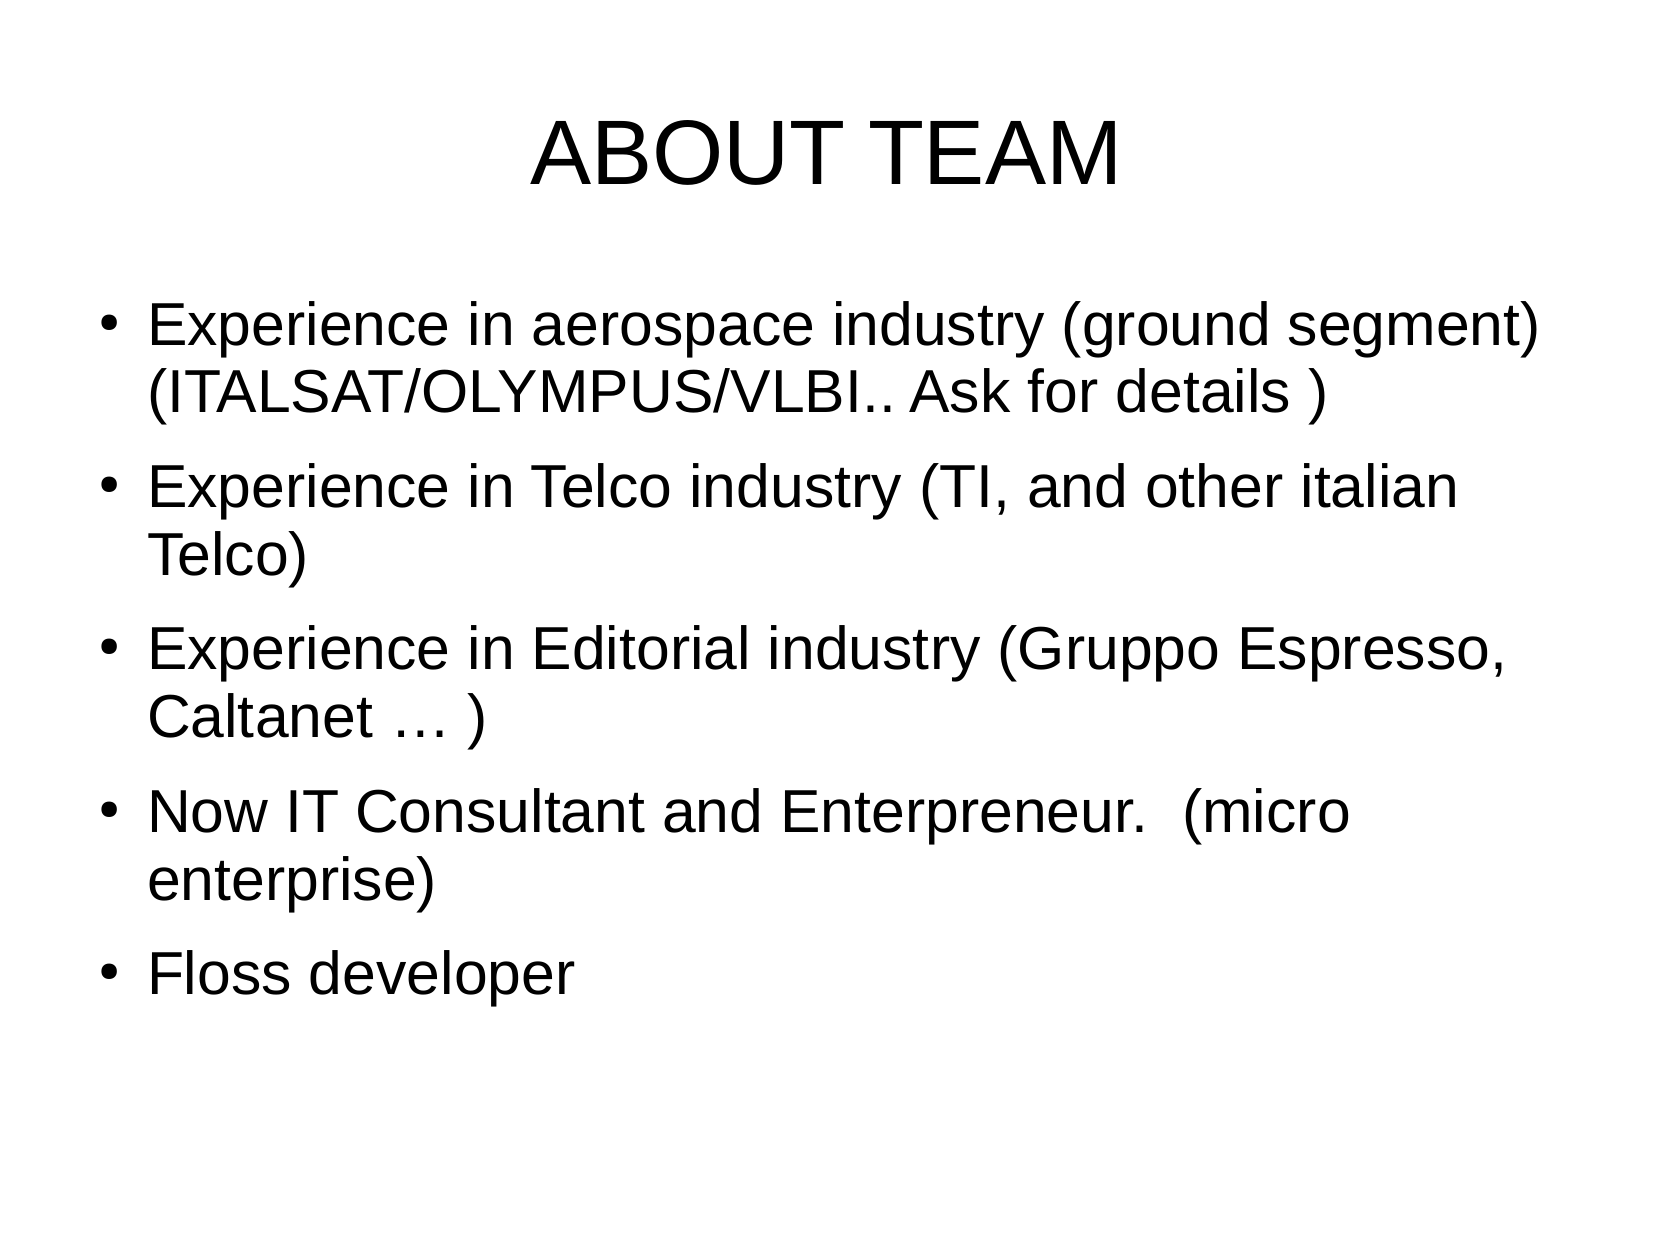

# ABOUT TEAM
Experience in aerospace industry (ground segment) (ITALSAT/OLYMPUS/VLBI.. Ask for details )
Experience in Telco industry (TI, and other italian Telco)
Experience in Editorial industry (Gruppo Espresso, Caltanet … )
Now IT Consultant and Enterpreneur. (micro enterprise)
Floss developer